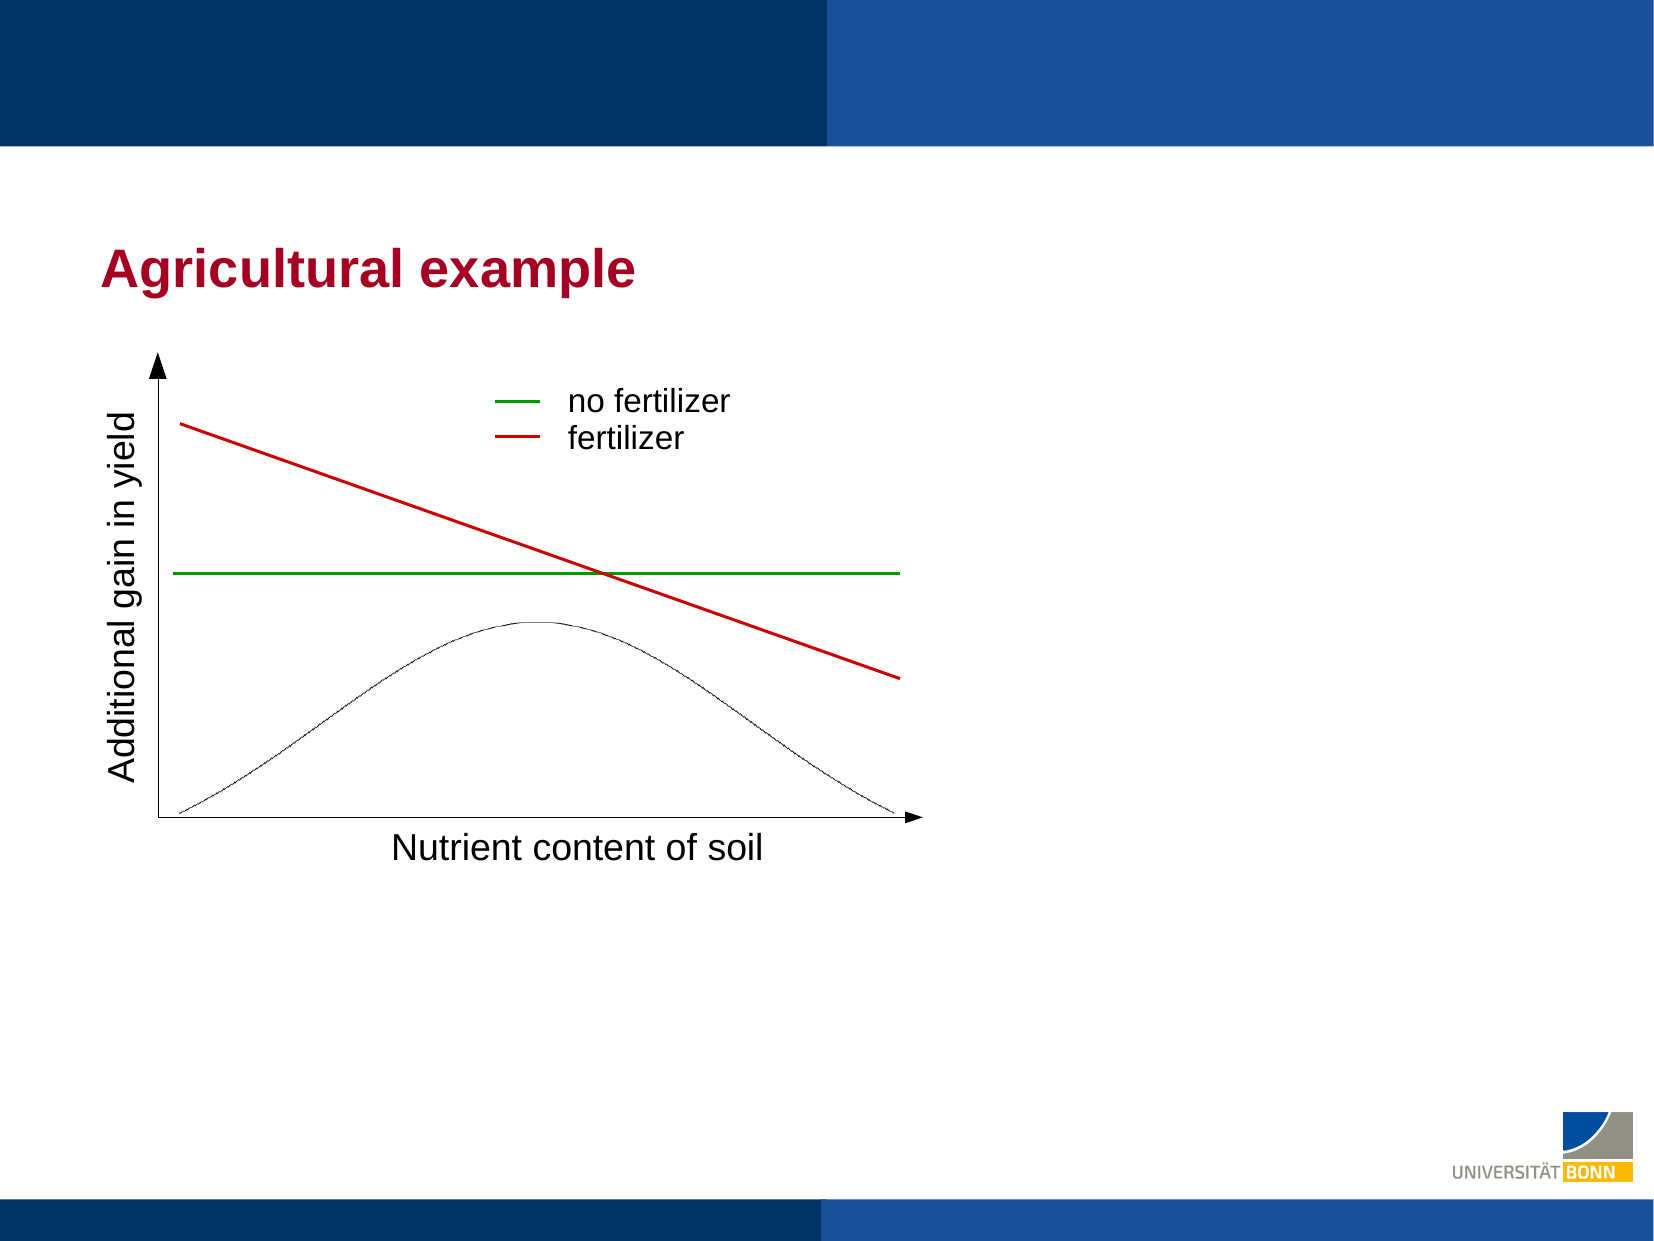

Agricultural example
no fertilizer
fertilizer
Additional gain in yield
Nutrient content of soil